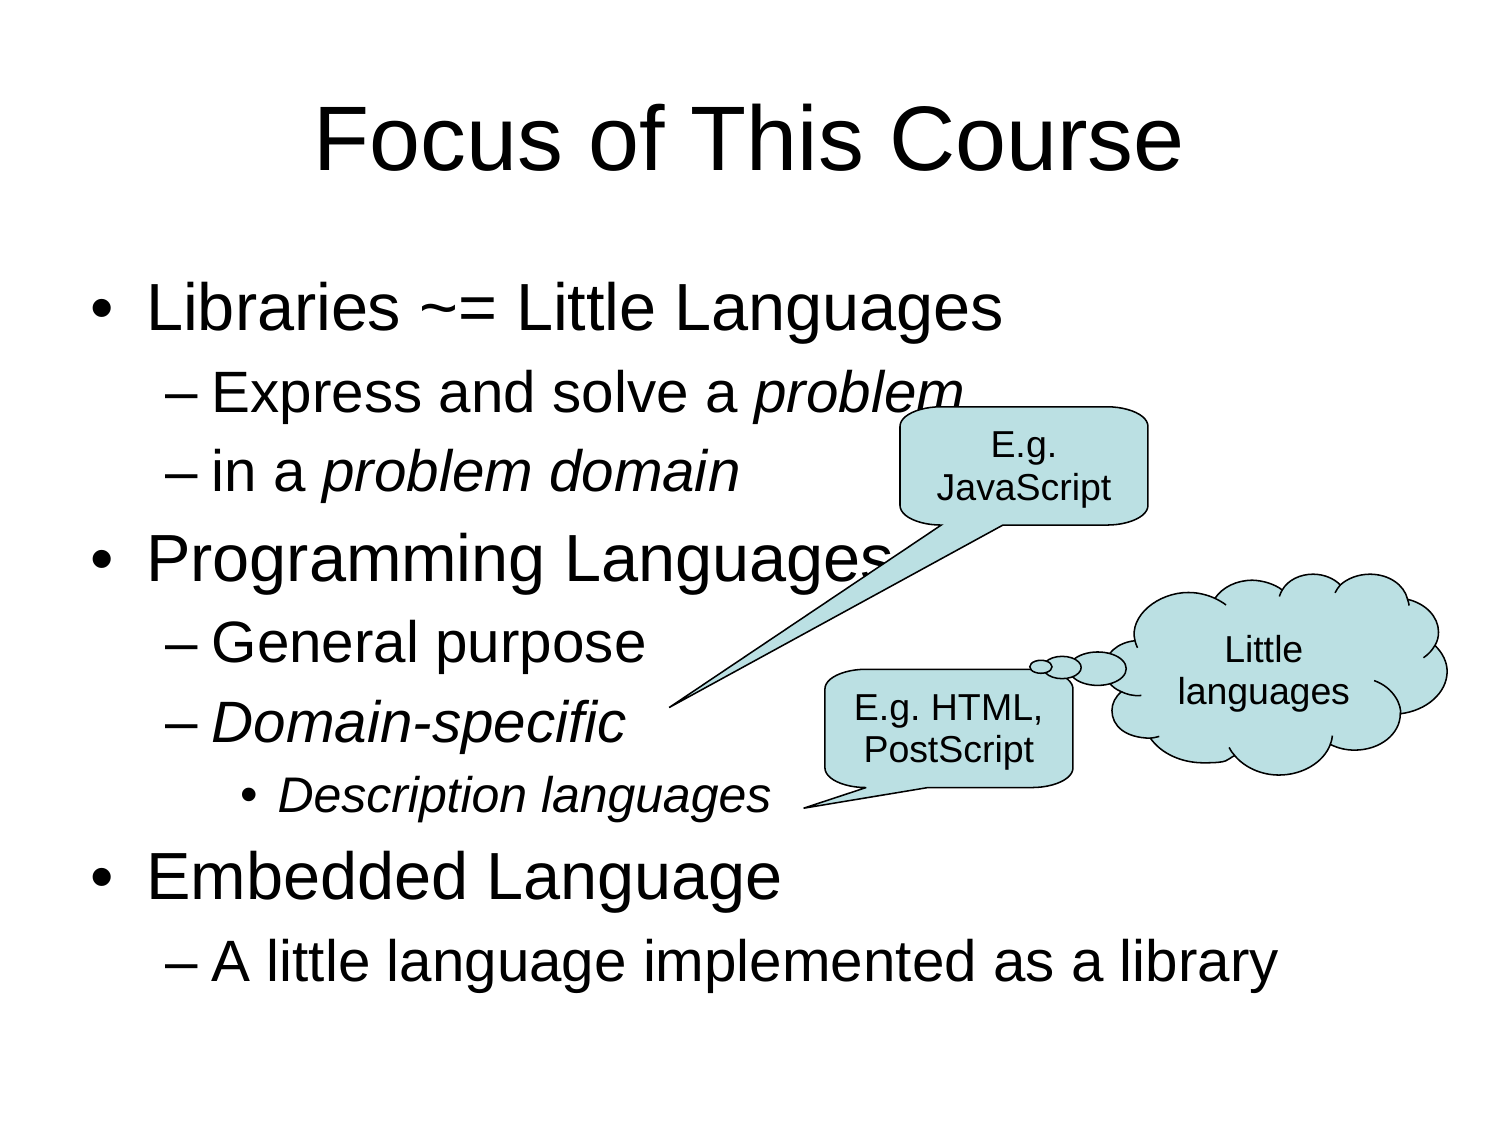

# Focus of This Course
Libraries ~= Little Languages
Express and solve a problem
in a problem domain
Programming Languages
General purpose
Domain-specific
Description languages
Embedded Language
A little language implemented as a library
E.g. JavaScript
Little languages
E.g. HTML, PostScript